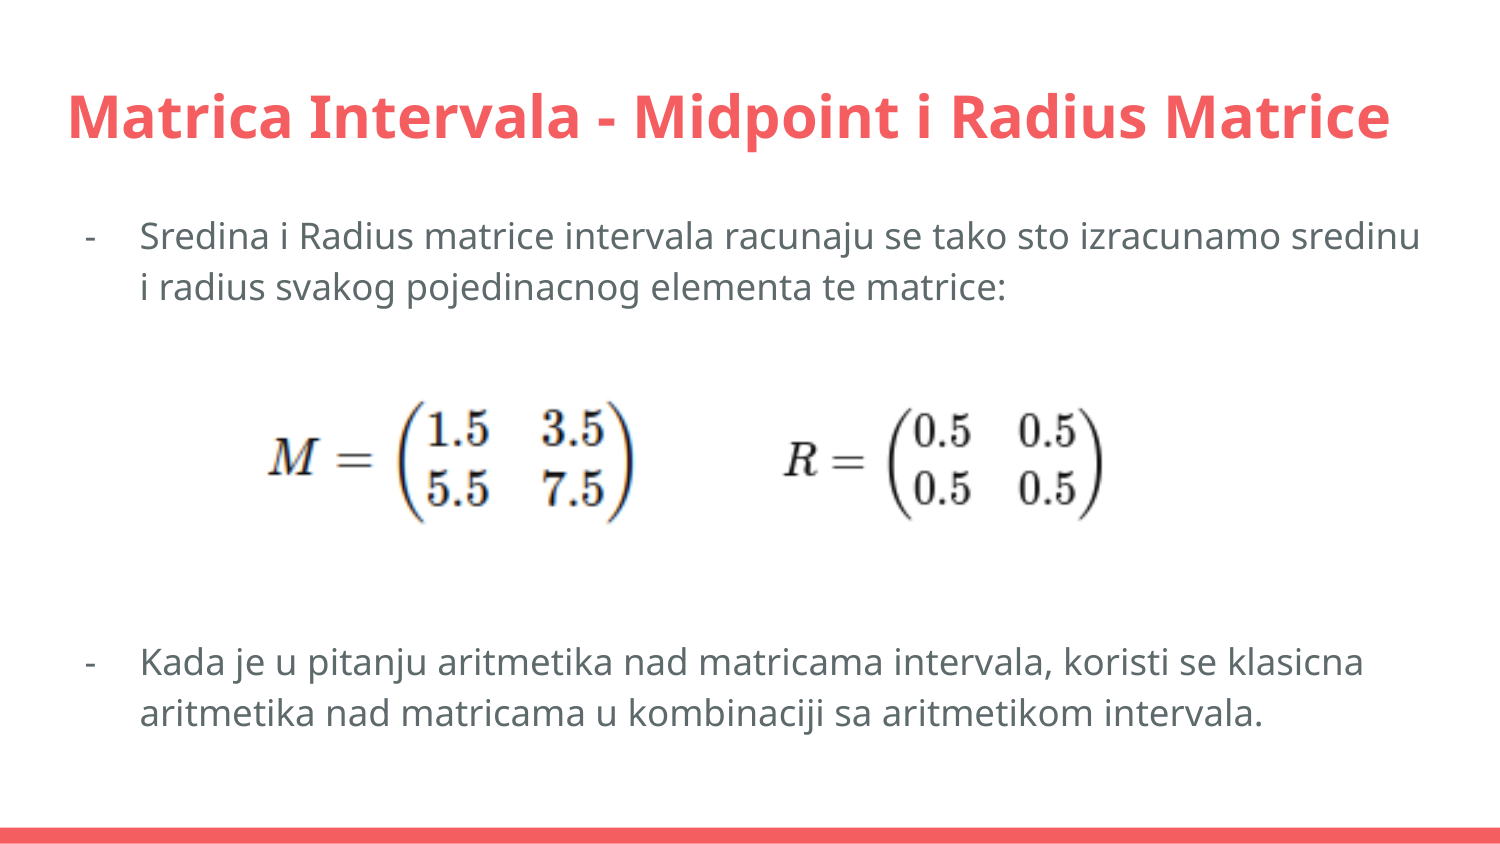

# Matrica Intervala - Midpoint i Radius Matrice
Sredina i Radius matrice intervala racunaju se tako sto izracunamo sredinu i radius svakog pojedinacnog elementa te matrice:
Kada je u pitanju aritmetika nad matricama intervala, koristi se klasicna aritmetika nad matricama u kombinaciji sa aritmetikom intervala.